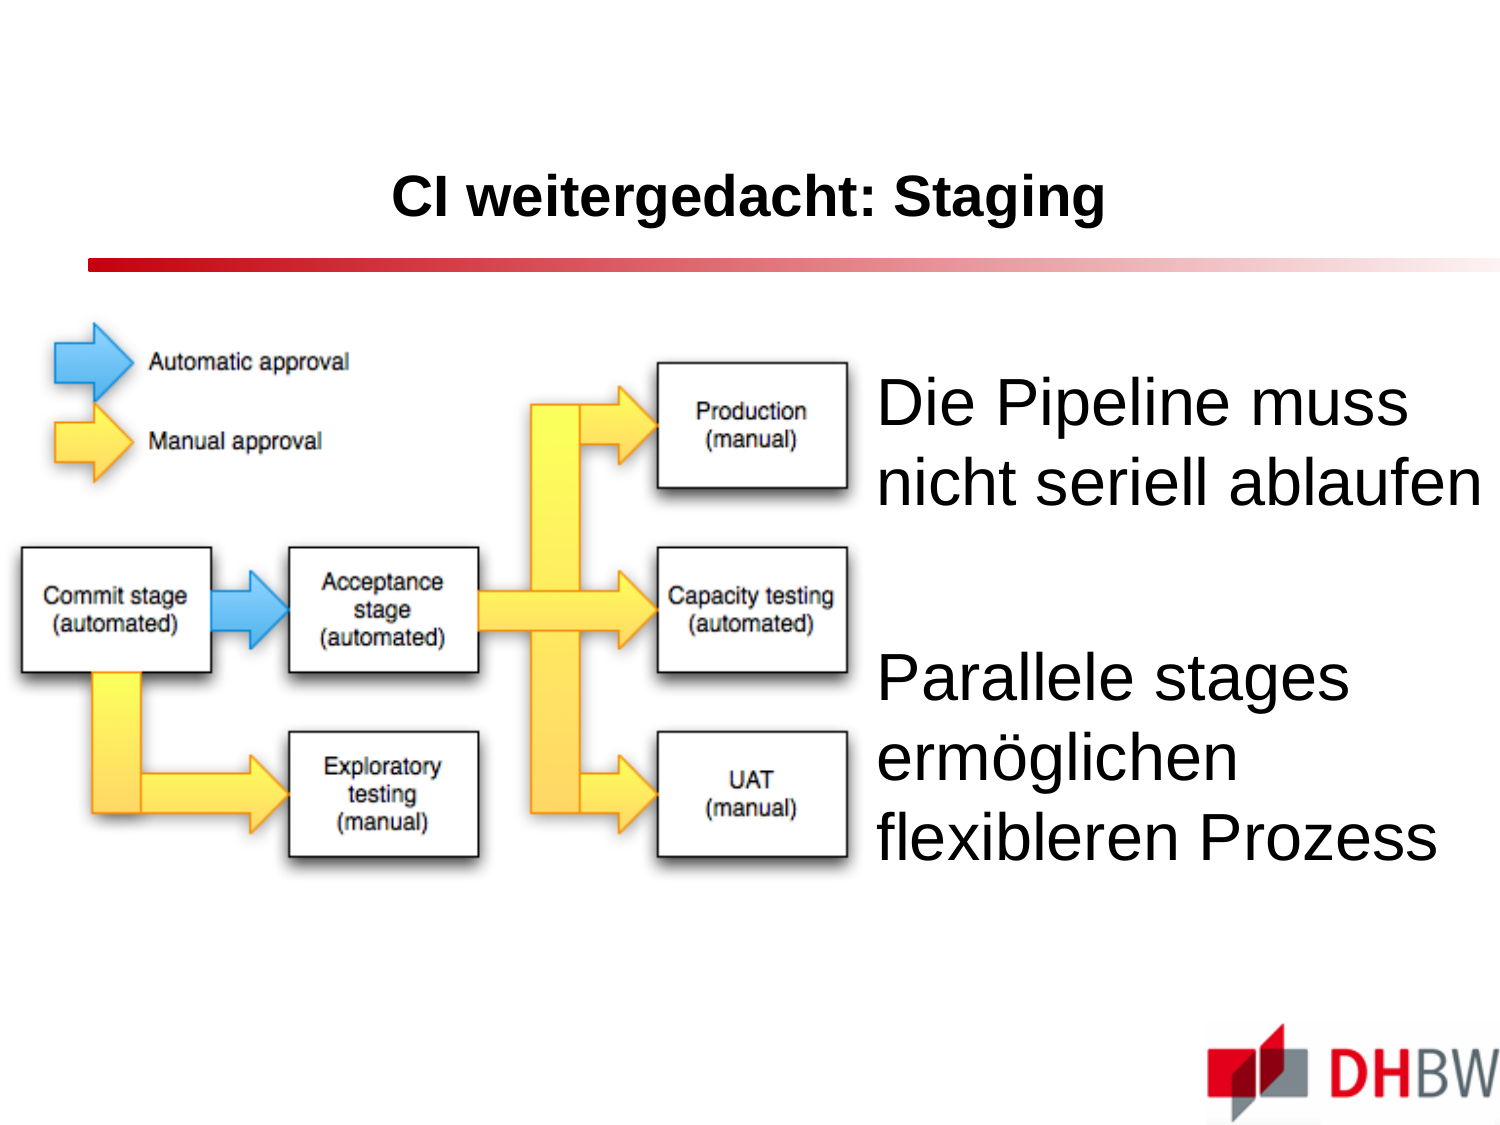

# CI weitergedacht: Staging
Die Pipeline muss nicht seriell ablaufen
Parallele stages ermöglichen flexibleren Prozess